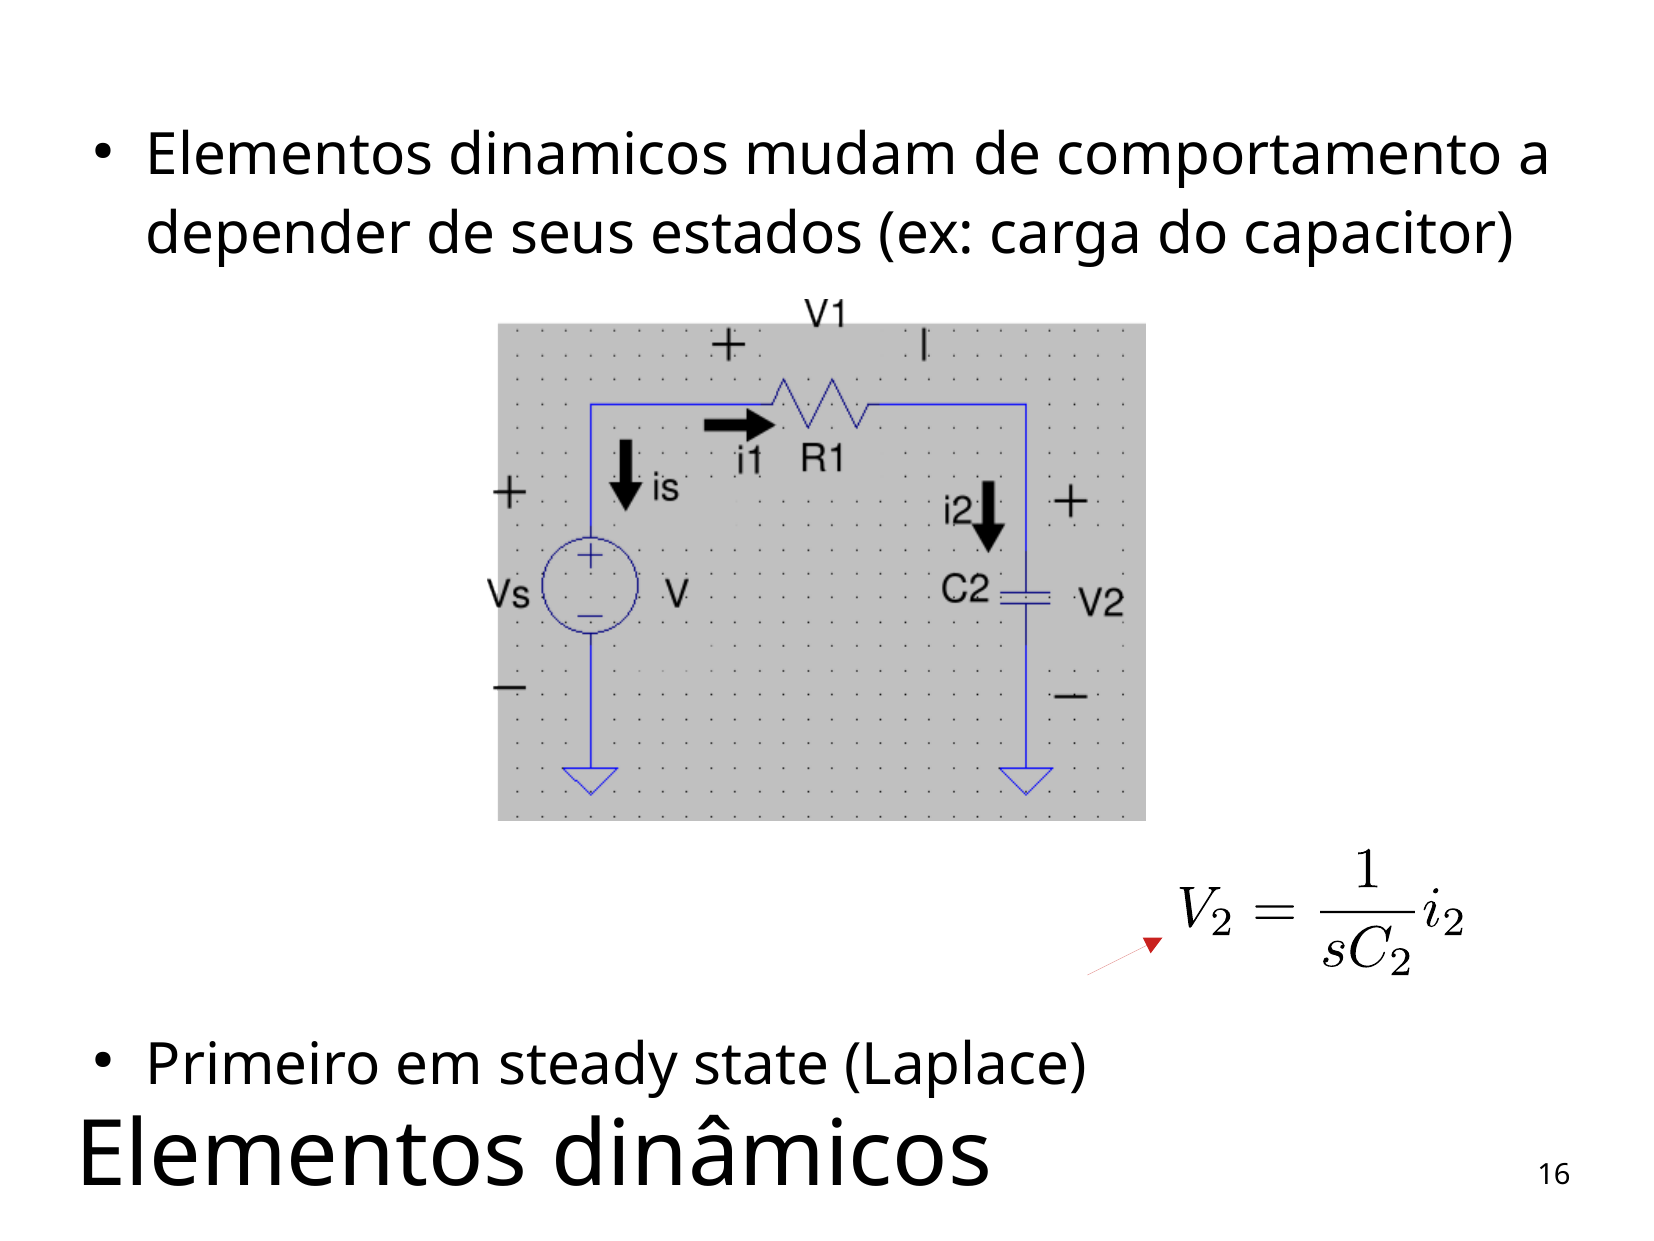

# Elementos dinamicos mudam de comportamento a depender de seus estados (ex: carga do capacitor)
Primeiro em steady state (Laplace)
Elementos dinâmicos
16